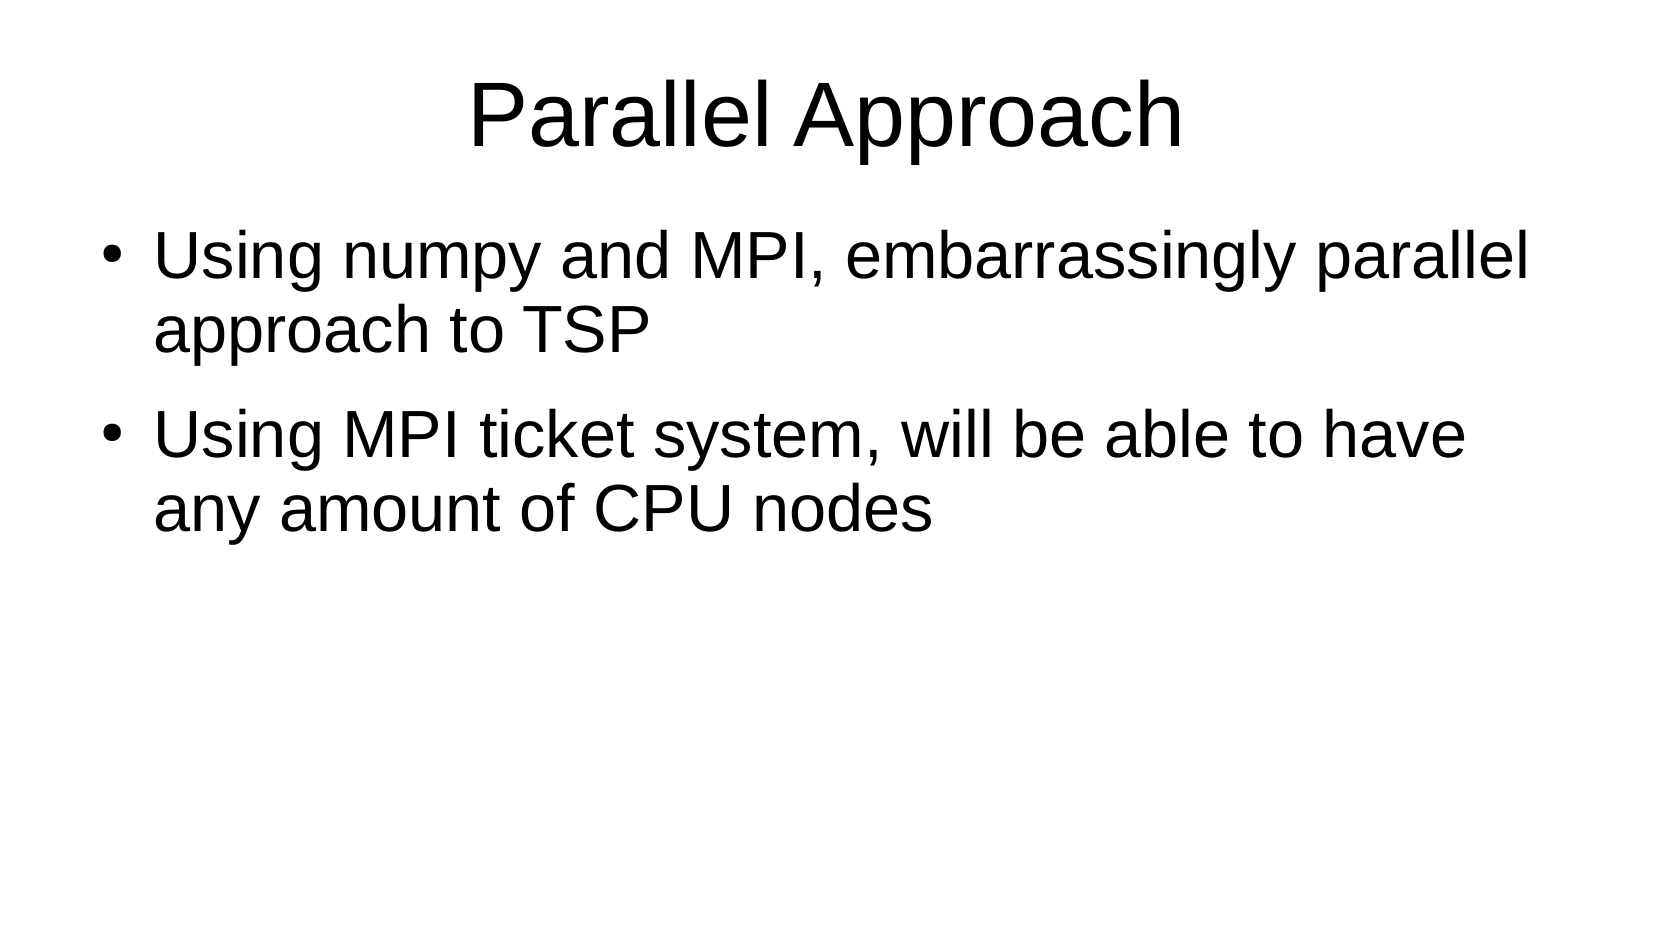

# Parallel Approach
Using numpy and MPI, embarrassingly parallel approach to TSP
Using MPI ticket system, will be able to have any amount of CPU nodes